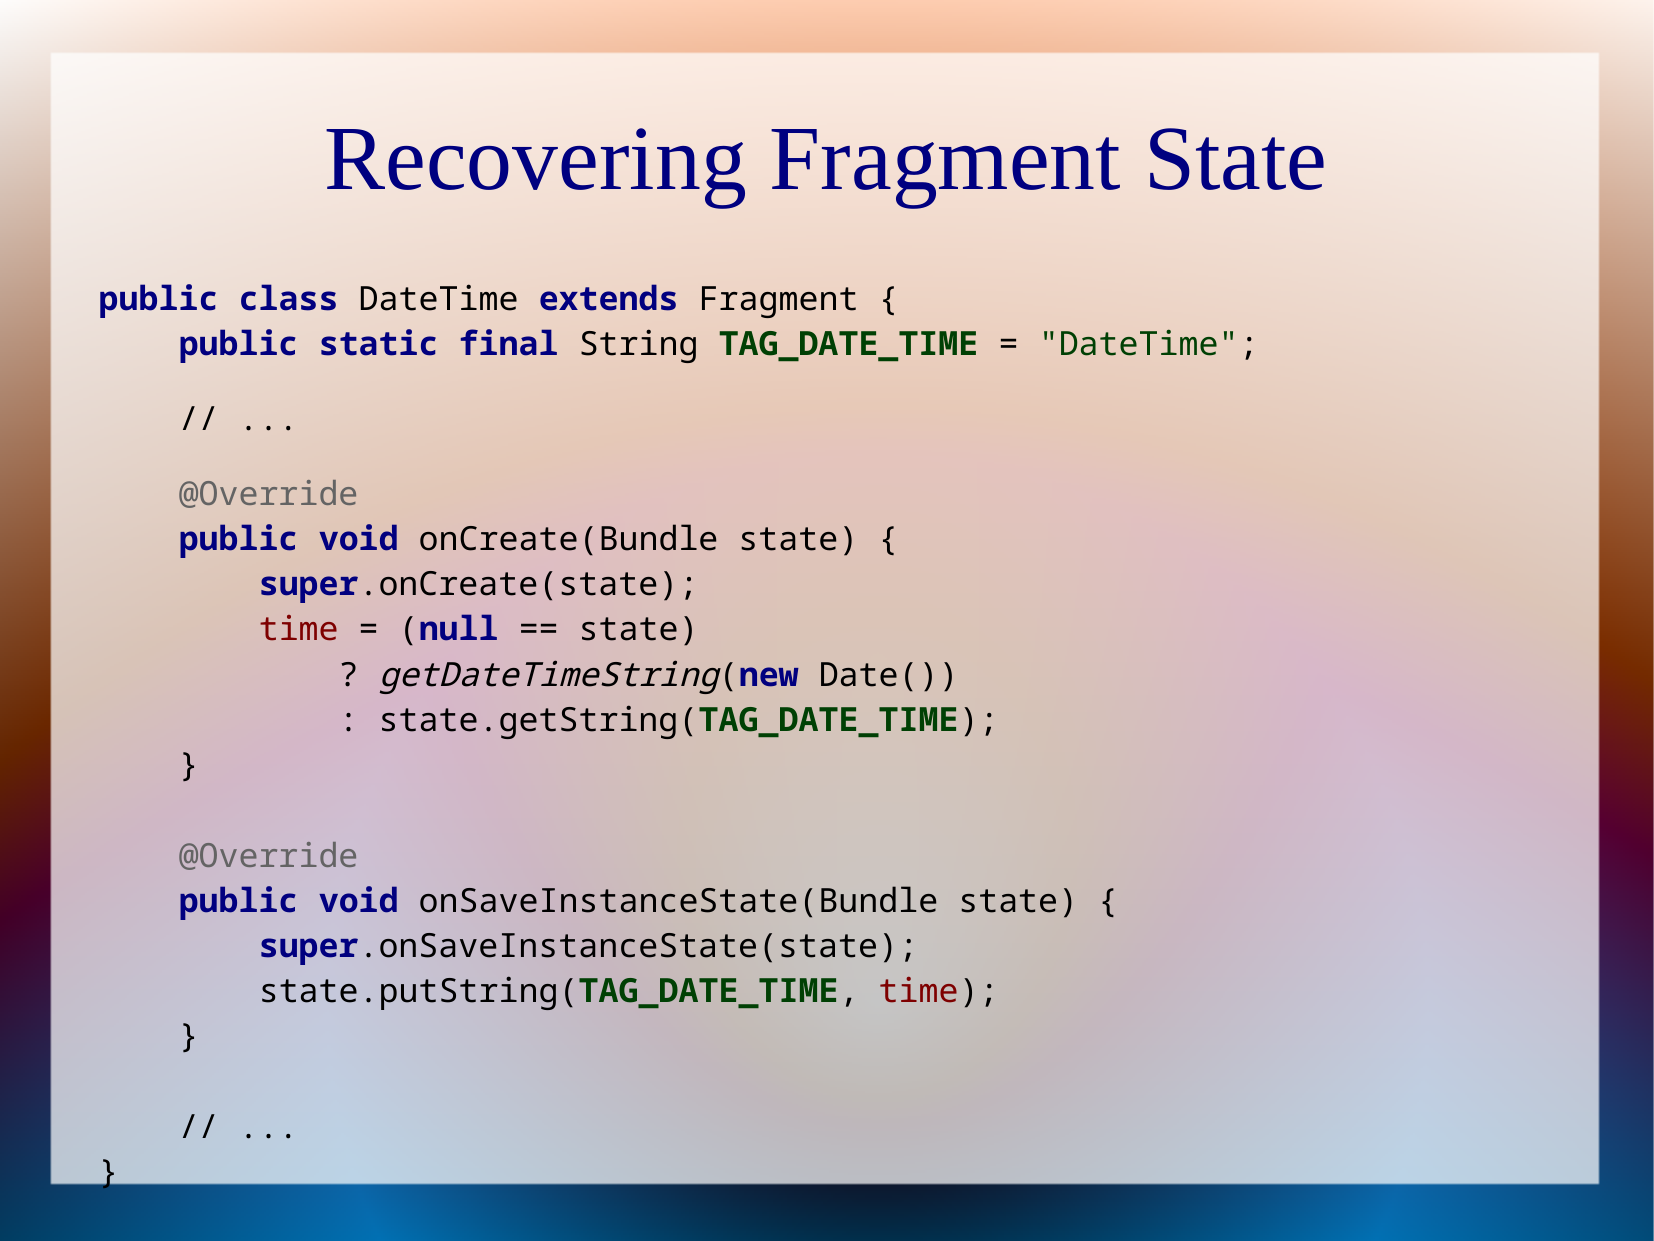

# Recovering Fragment State
public class DateTime extends Fragment {
 public static final String TAG_DATE_TIME = "DateTime";
 // ...
 @Override
 public void onCreate(Bundle state) {
 super.onCreate(state);
 time = (null == state)
 ? getDateTimeString(new Date())
 : state.getString(TAG_DATE_TIME);
 }
 @Override
 public void onSaveInstanceState(Bundle state) {
 super.onSaveInstanceState(state);
 state.putString(TAG_DATE_TIME, time);
 }
 // ...
}